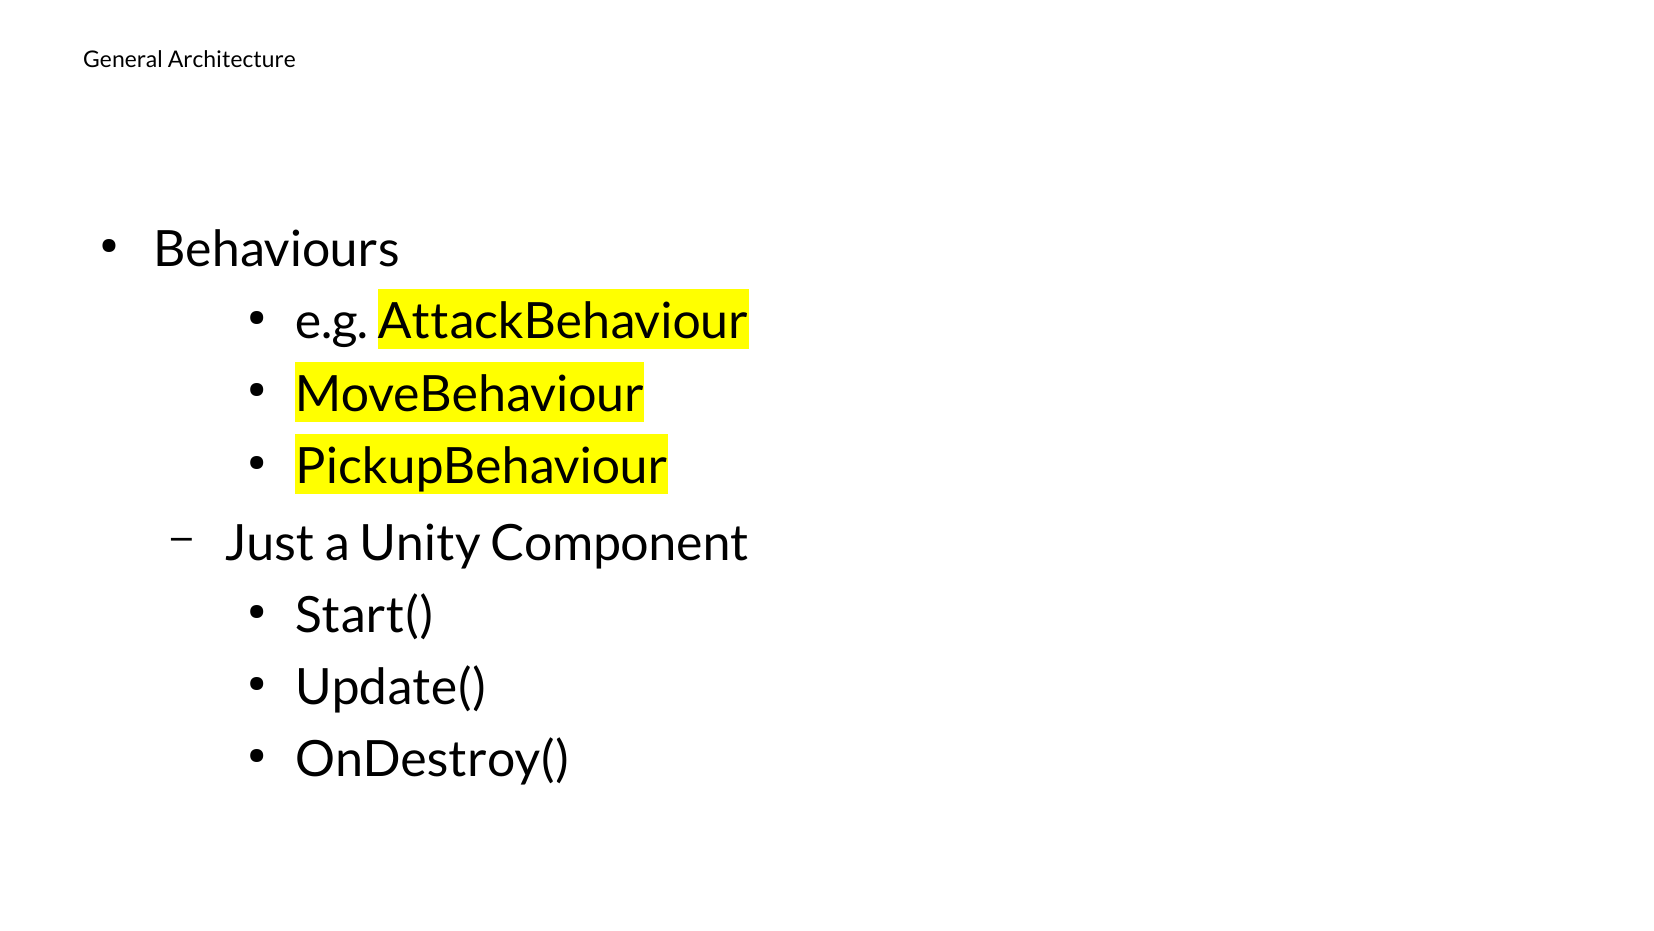

# General Architecture
Behaviours
e.g. AttackBehaviour
MoveBehaviour
PickupBehaviour
Just a Unity Component
Start()
Update()
OnDestroy()